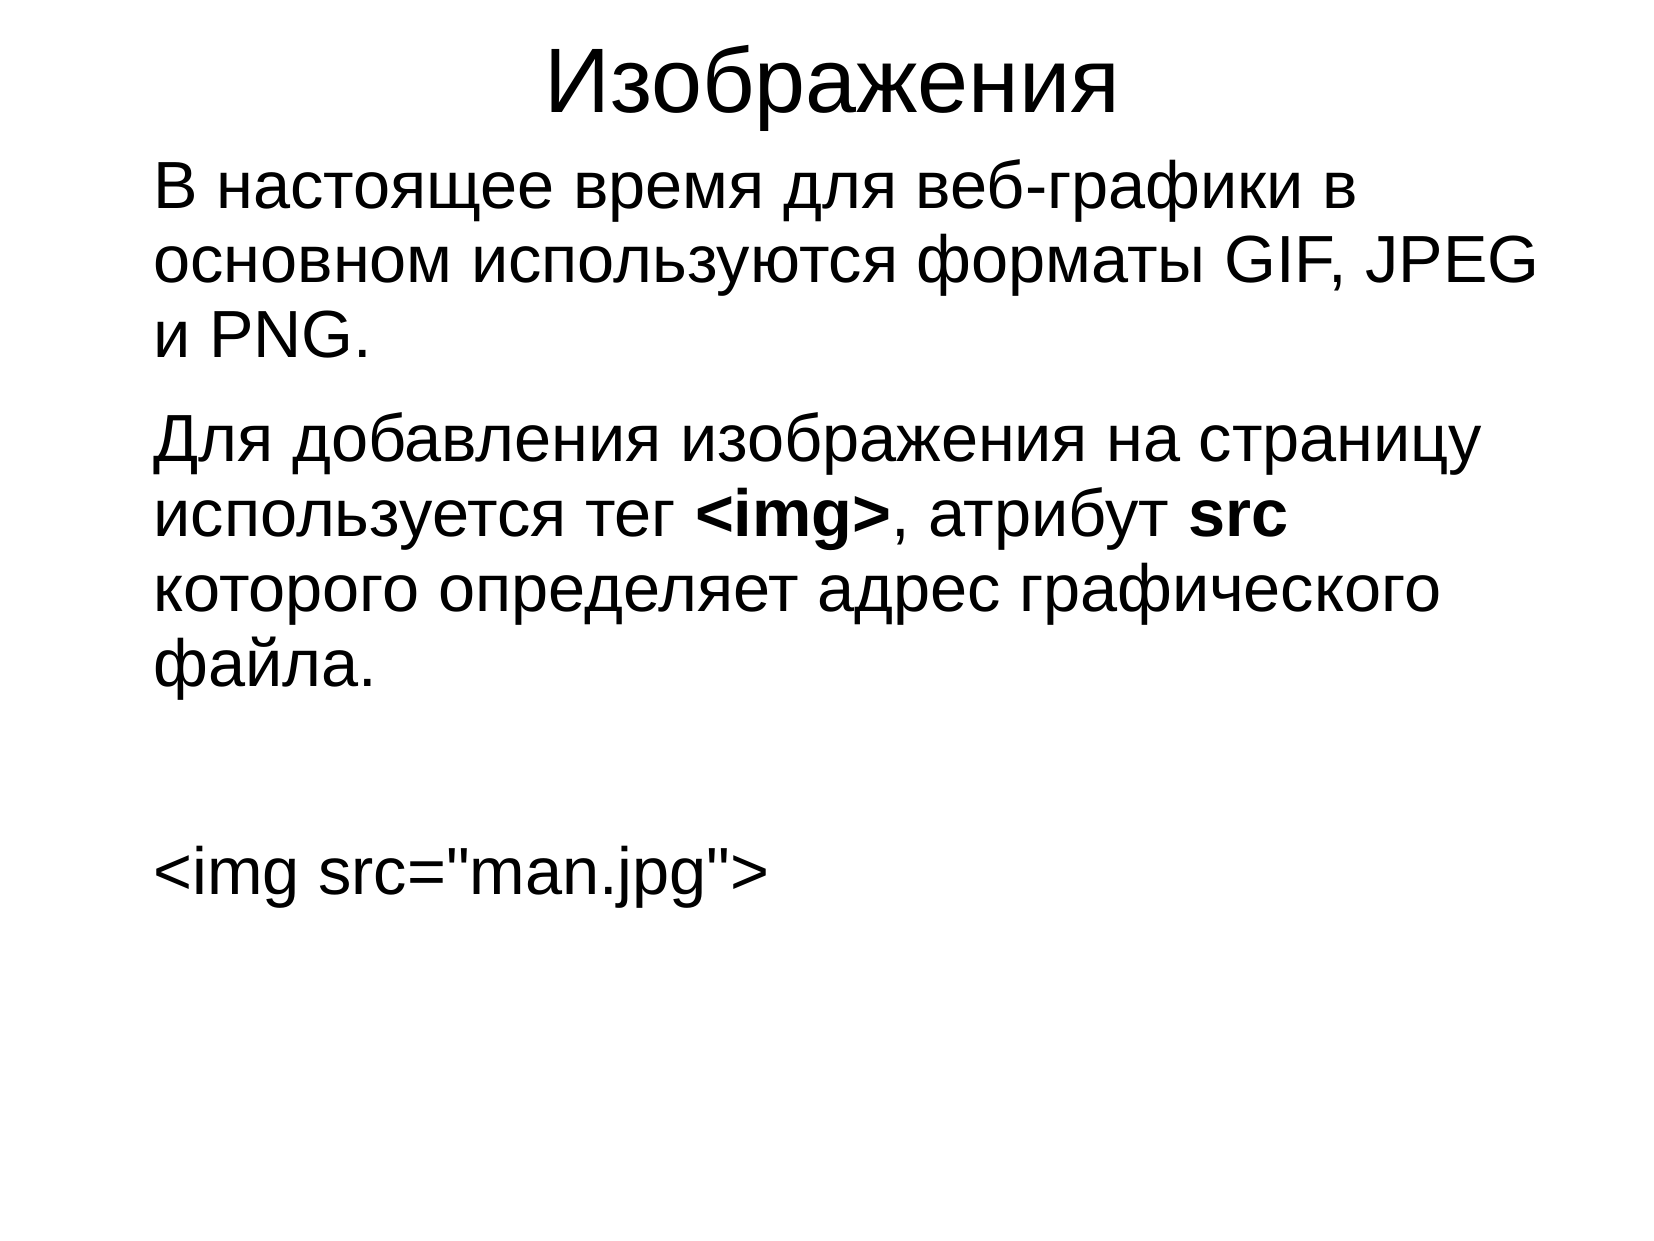

# Изображения
В настоящее время для веб-графики в основном используются форматы GIF, JPEG и PNG.
Для добавления изображения на страницу используется тег <img>, атрибут src которого определяет адрес графического файла.
<img src="man.jpg">